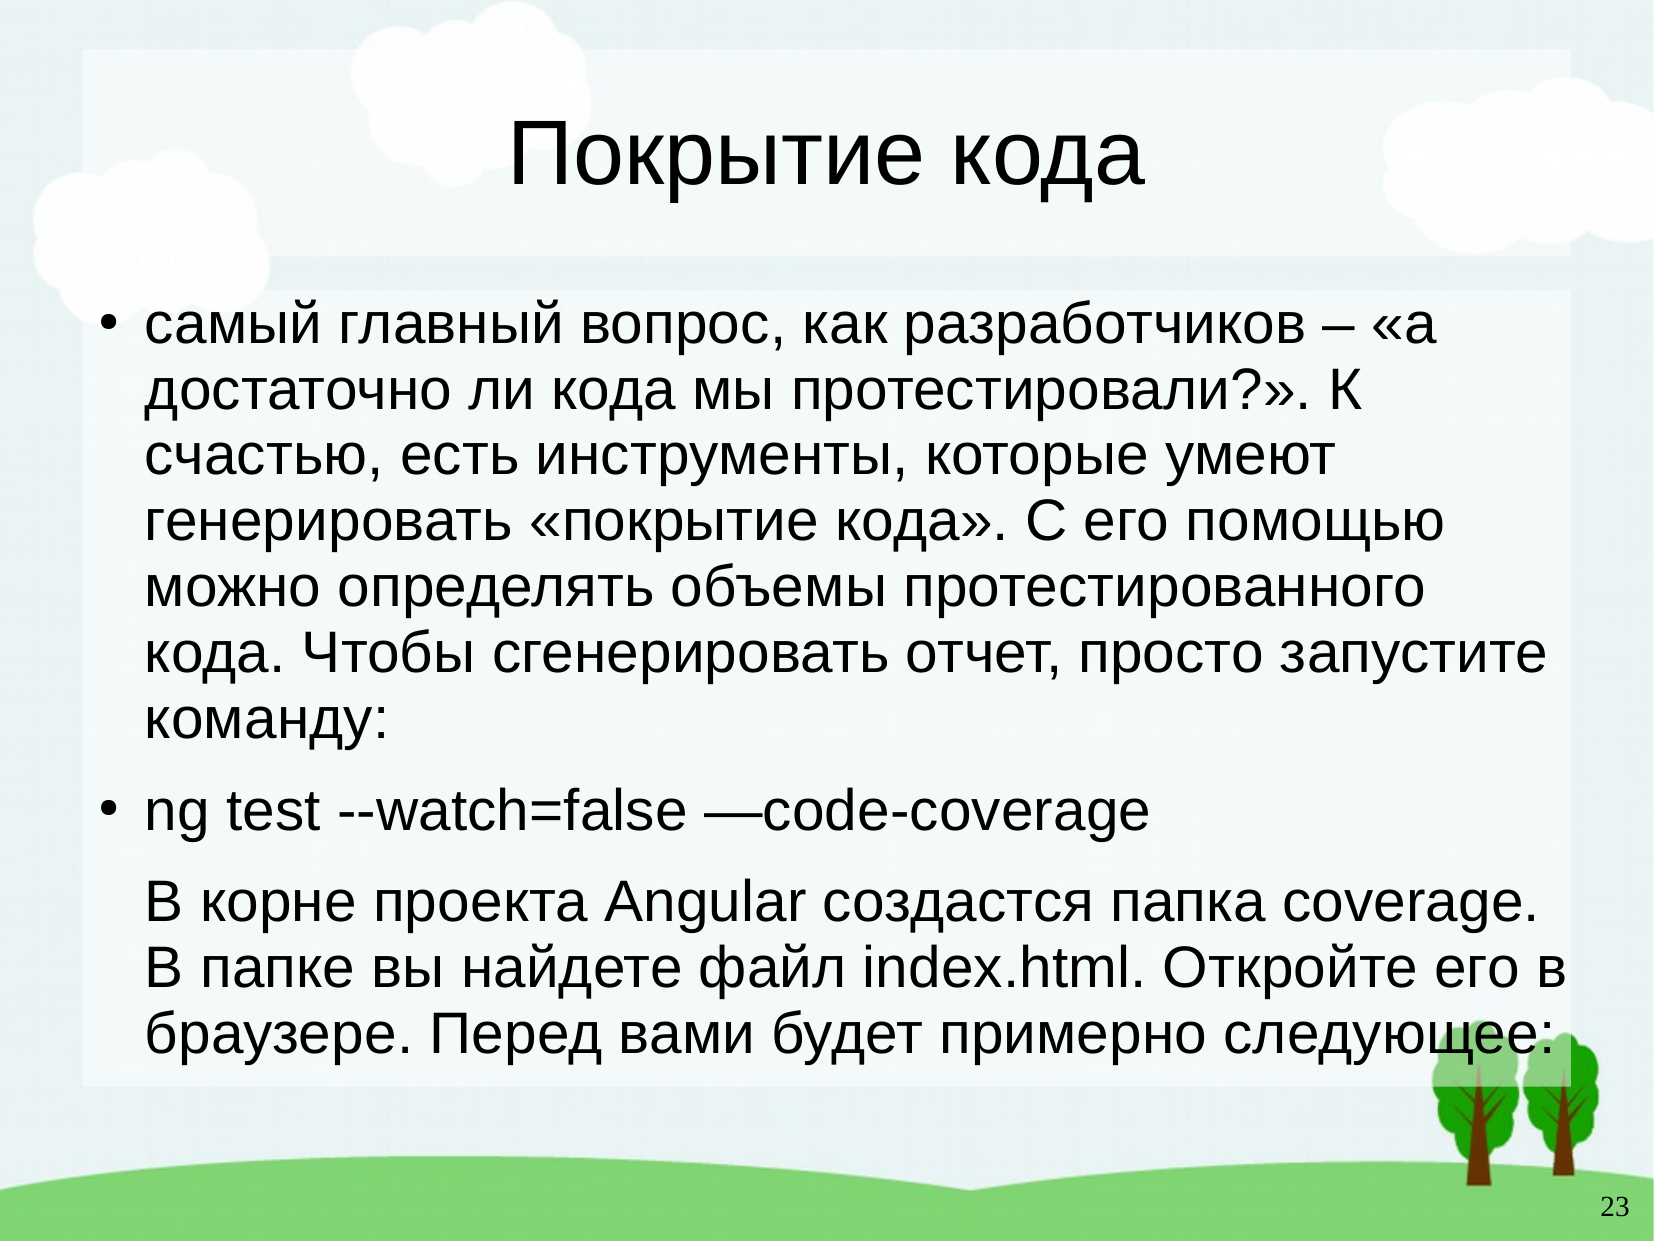

# Покрытие кода
самый главный вопрос, как разработчиков – «а достаточно ли кода мы протестировали?». К счастью, есть инструменты, которые умеют генерировать «покрытие кода». С его помощью можно определять объемы протестированного кода. Чтобы сгенерировать отчет, просто запустите команду:
ng test --watch=false —code-coverage
В корне проекта Angular создастся папка coverage. В папке вы найдете файл index.html. Откройте его в браузере. Перед вами будет примерно следующее:
23